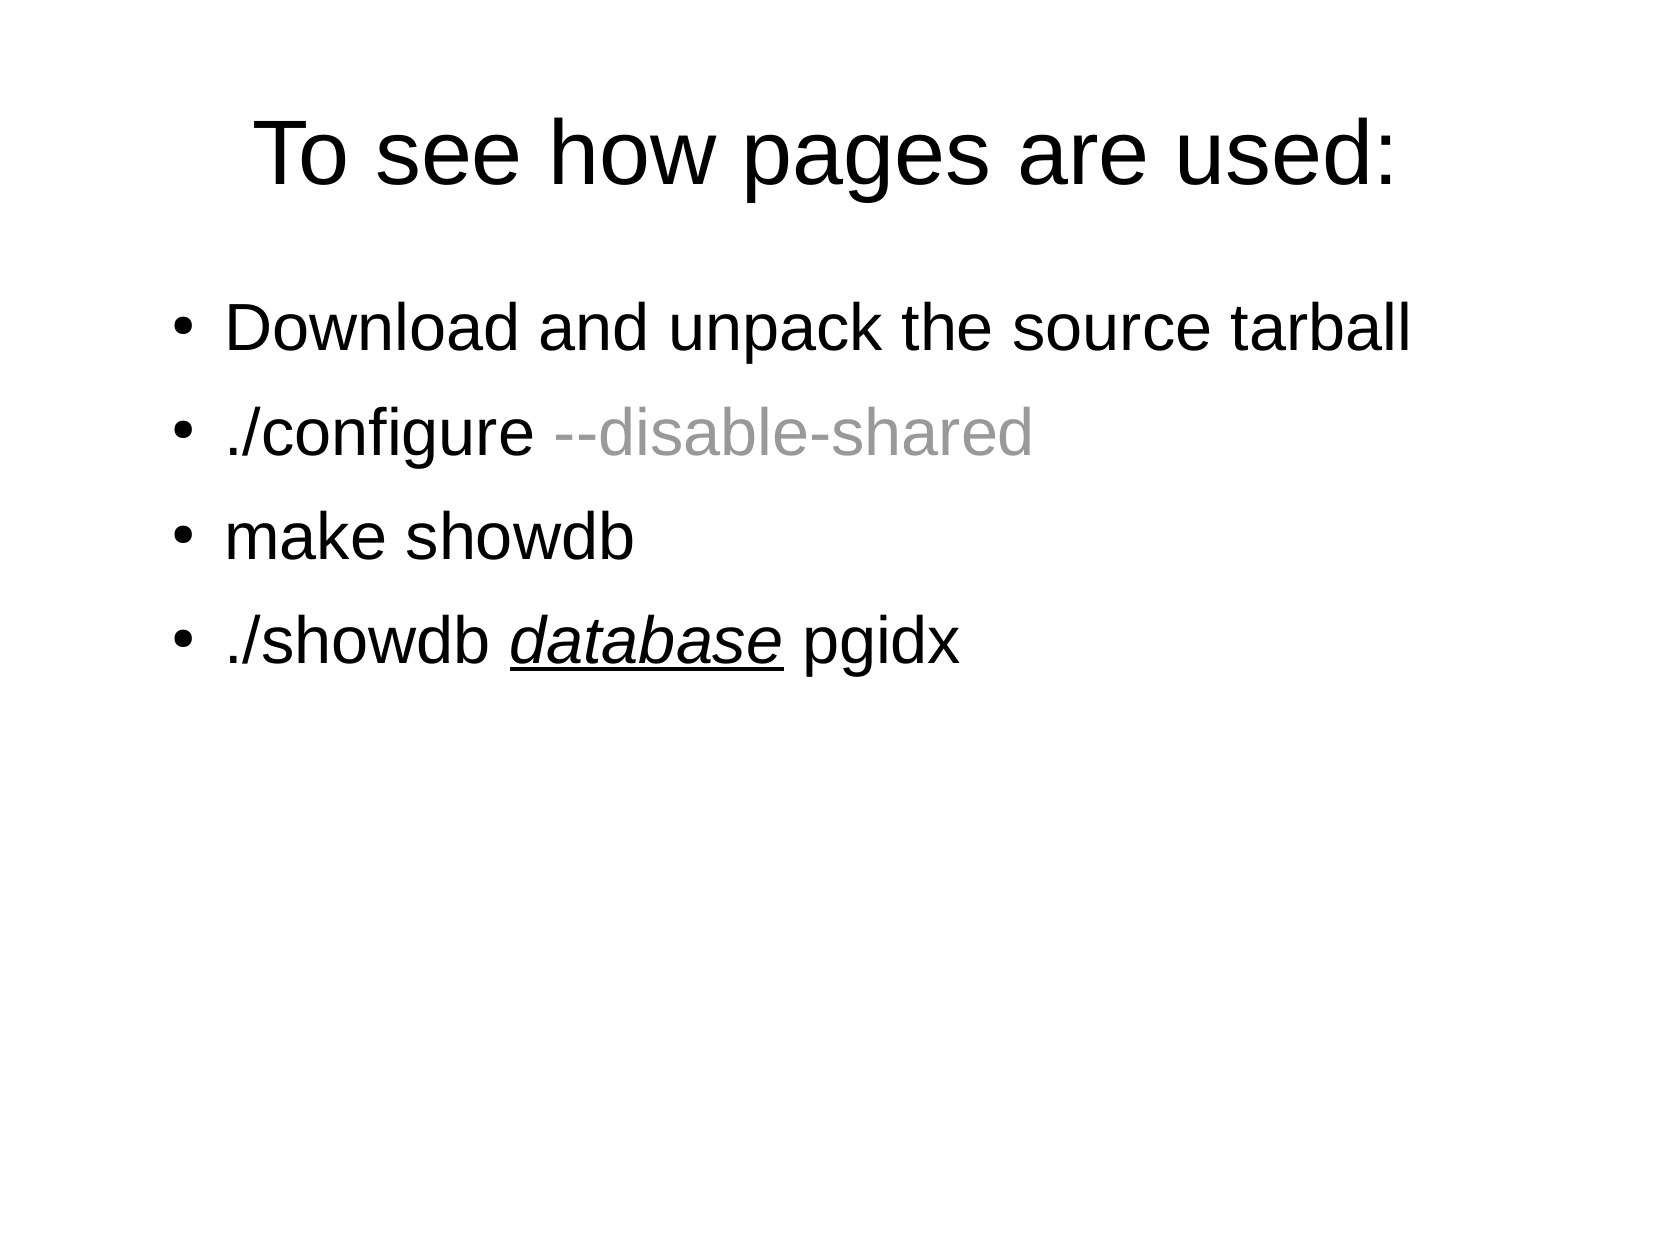

# To see how pages are used:
Download and unpack the source tarball
./configure --disable-shared
make showdb
./showdb database pgidx